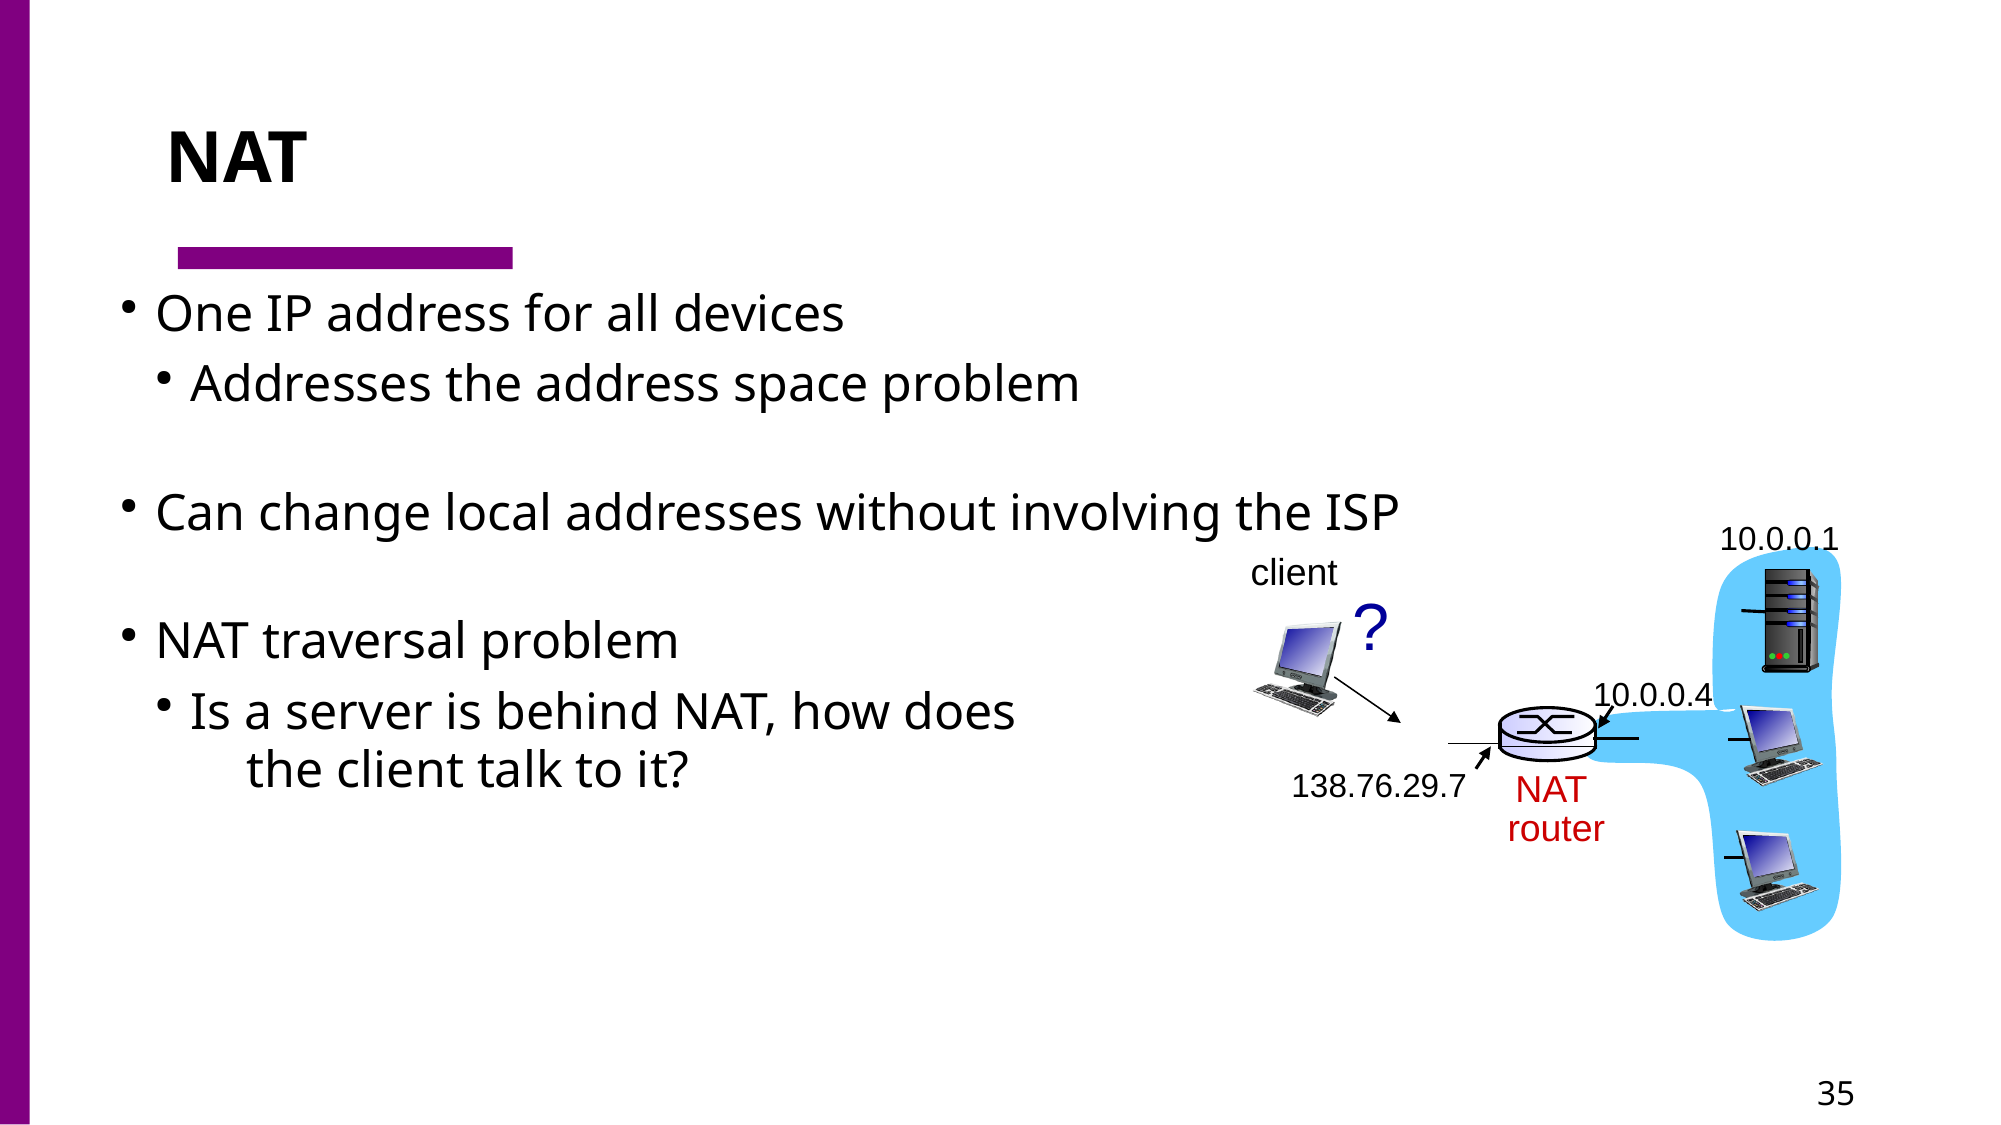

NAT
One IP address for all devices
Addresses the address space problem
Can change local addresses without involving the ISP
NAT traversal problem
Is a server is behind NAT, how does
the client talk to it?
10.0.0.1
client
?
10.0.0.4
138.76.29.7
NAT
router